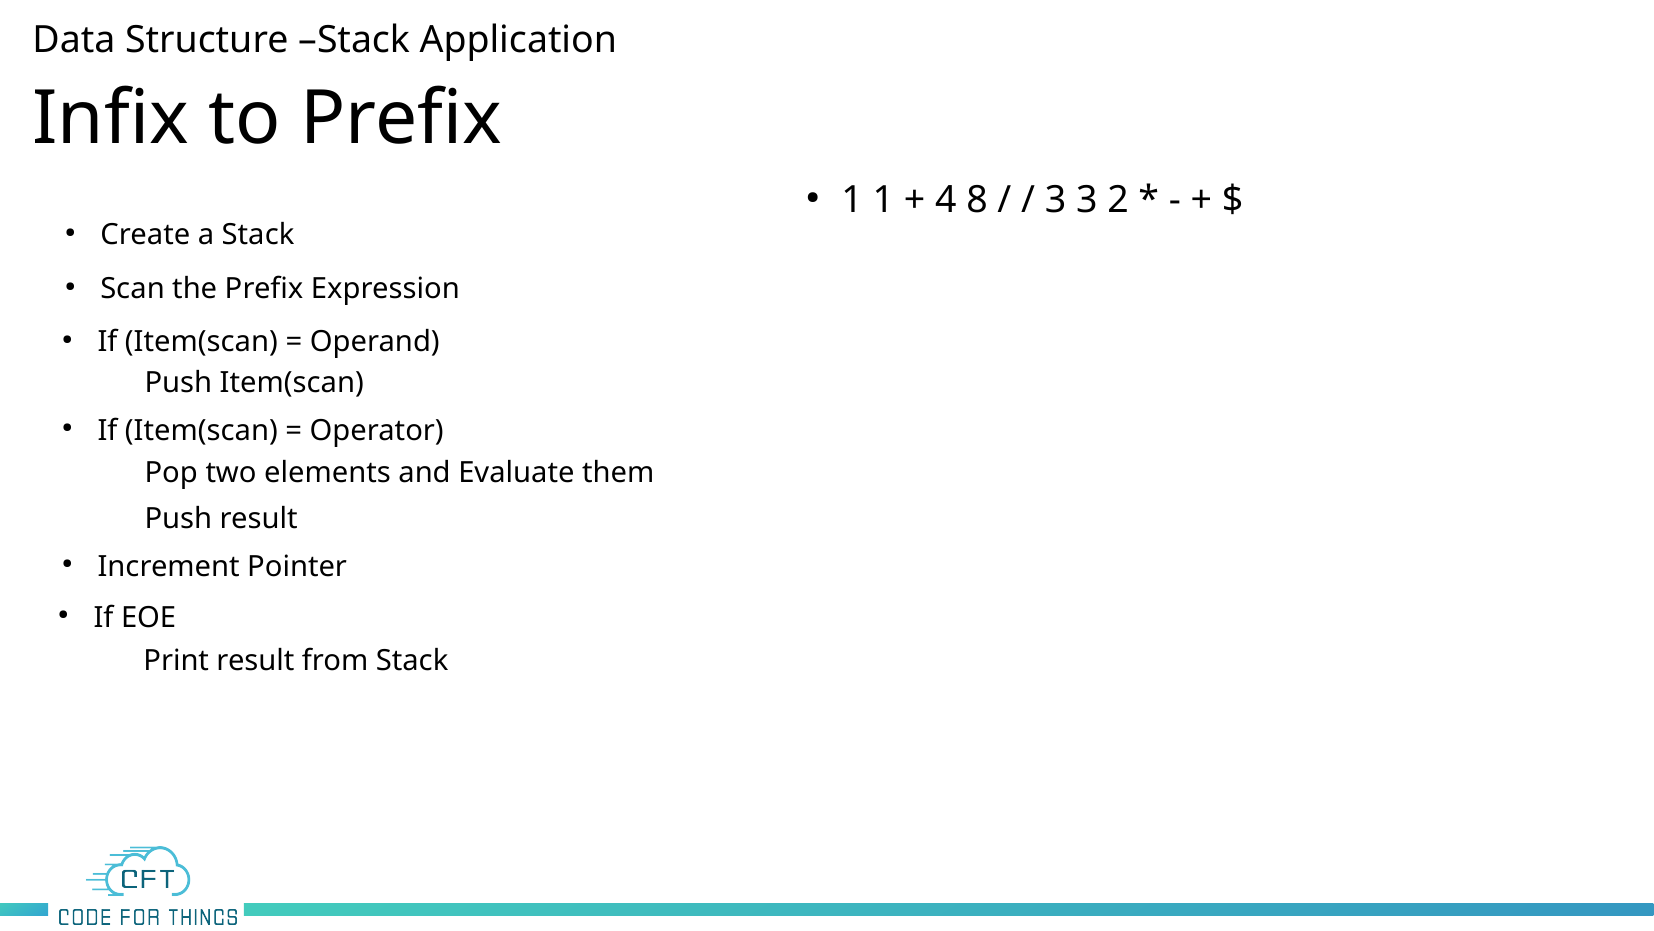

# Data Structure –Stack Application Infix to Prefix
1 1 + 4 8 / / 3 3 2 * - + $
Create a Stack
Scan the Prefix Expression
If (Item(scan) = Operand)
Push Item(scan)
If (Item(scan) = Operator)
Pop two elements and Evaluate them
Push result
Increment Pointer
If EOE
Print result from Stack